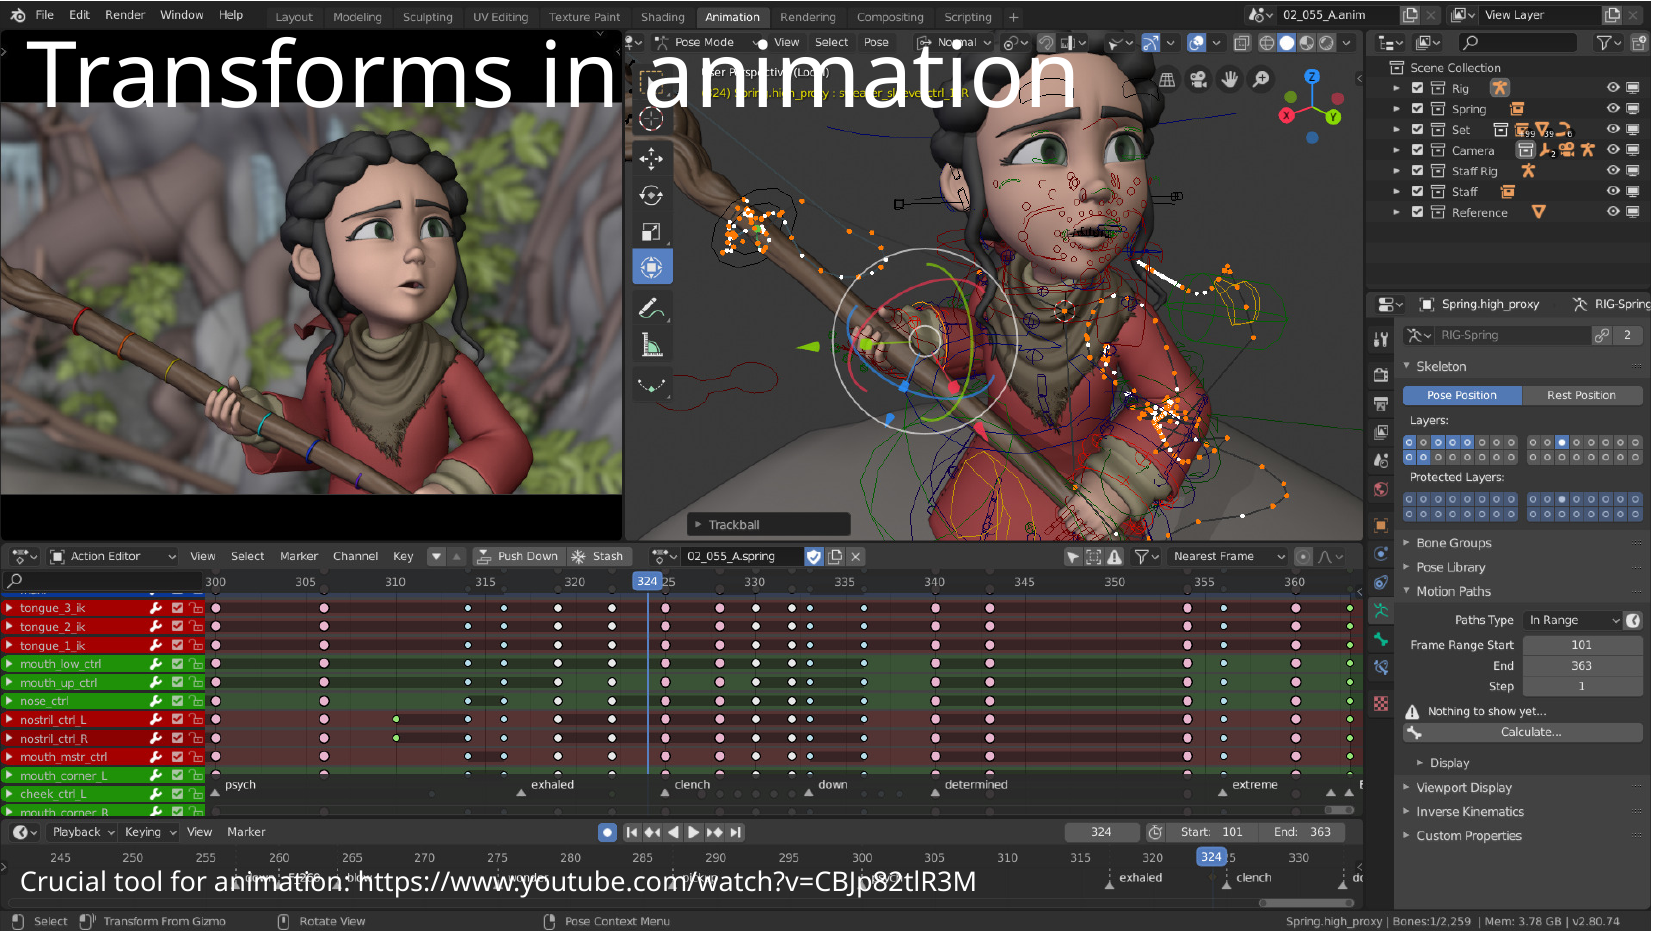

# Transforms in animation
34
Crucial tool for animation: https://www.youtube.com/watch?v=CBJp82tlR3M